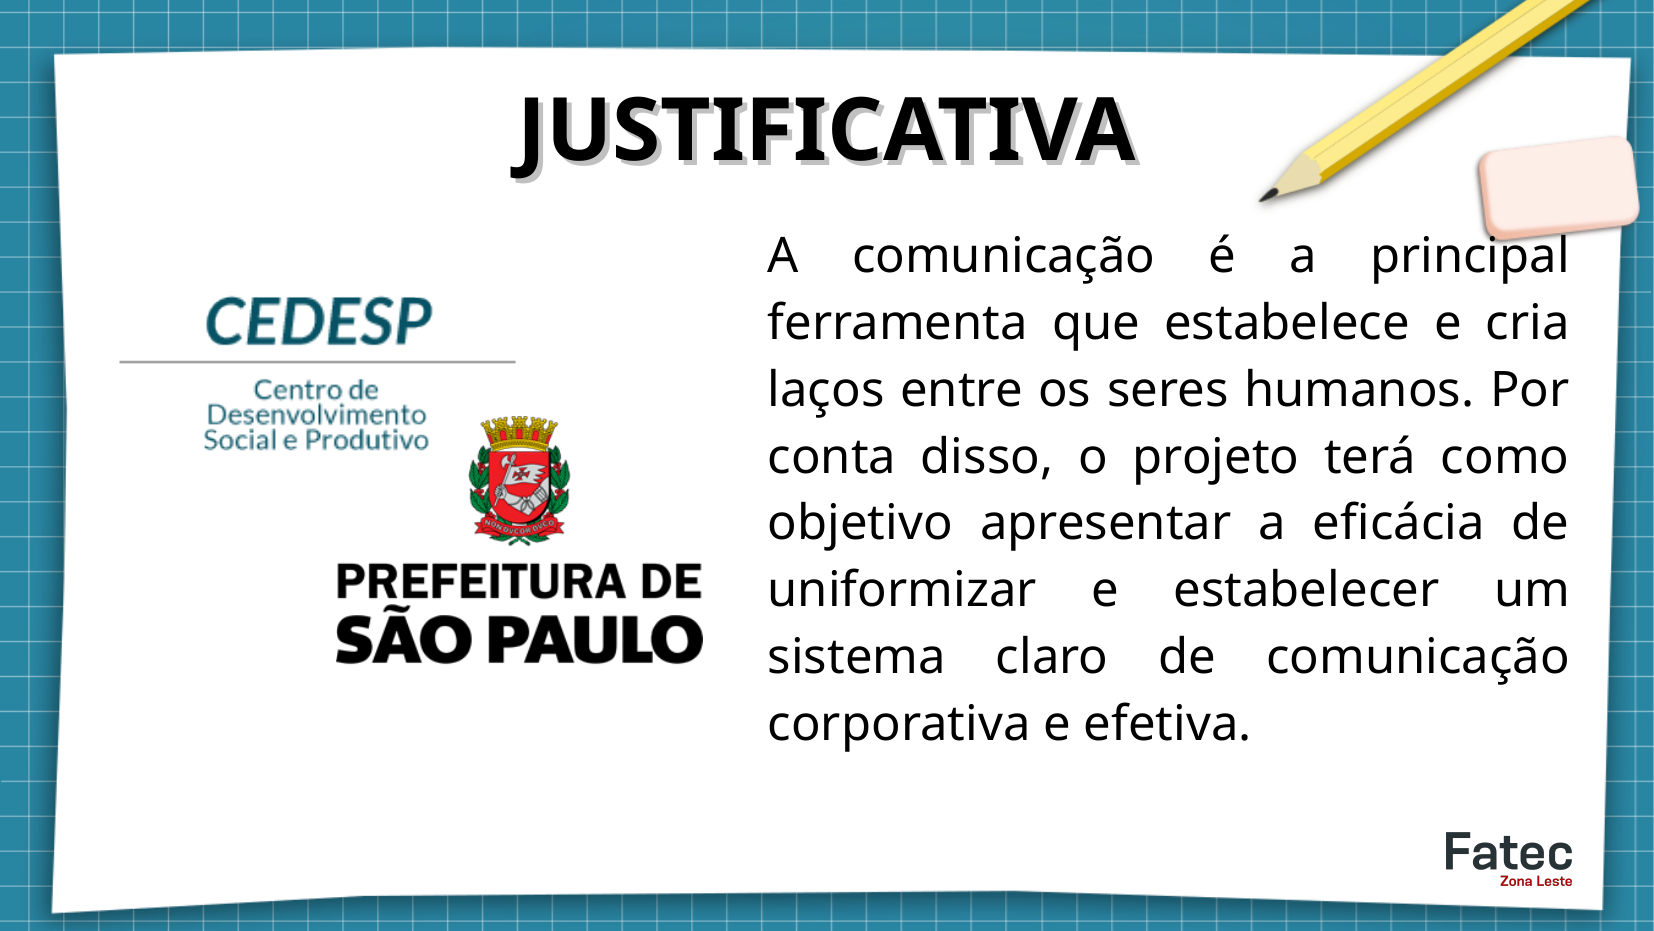

# JUSTIFICATIVA
A comunicação é a principal ferramenta que estabelece e cria laços entre os seres humanos. Por conta disso, o projeto terá como objetivo apresentar a eficácia de uniformizar e estabelecer um sistema claro de comunicação corporativa e efetiva.